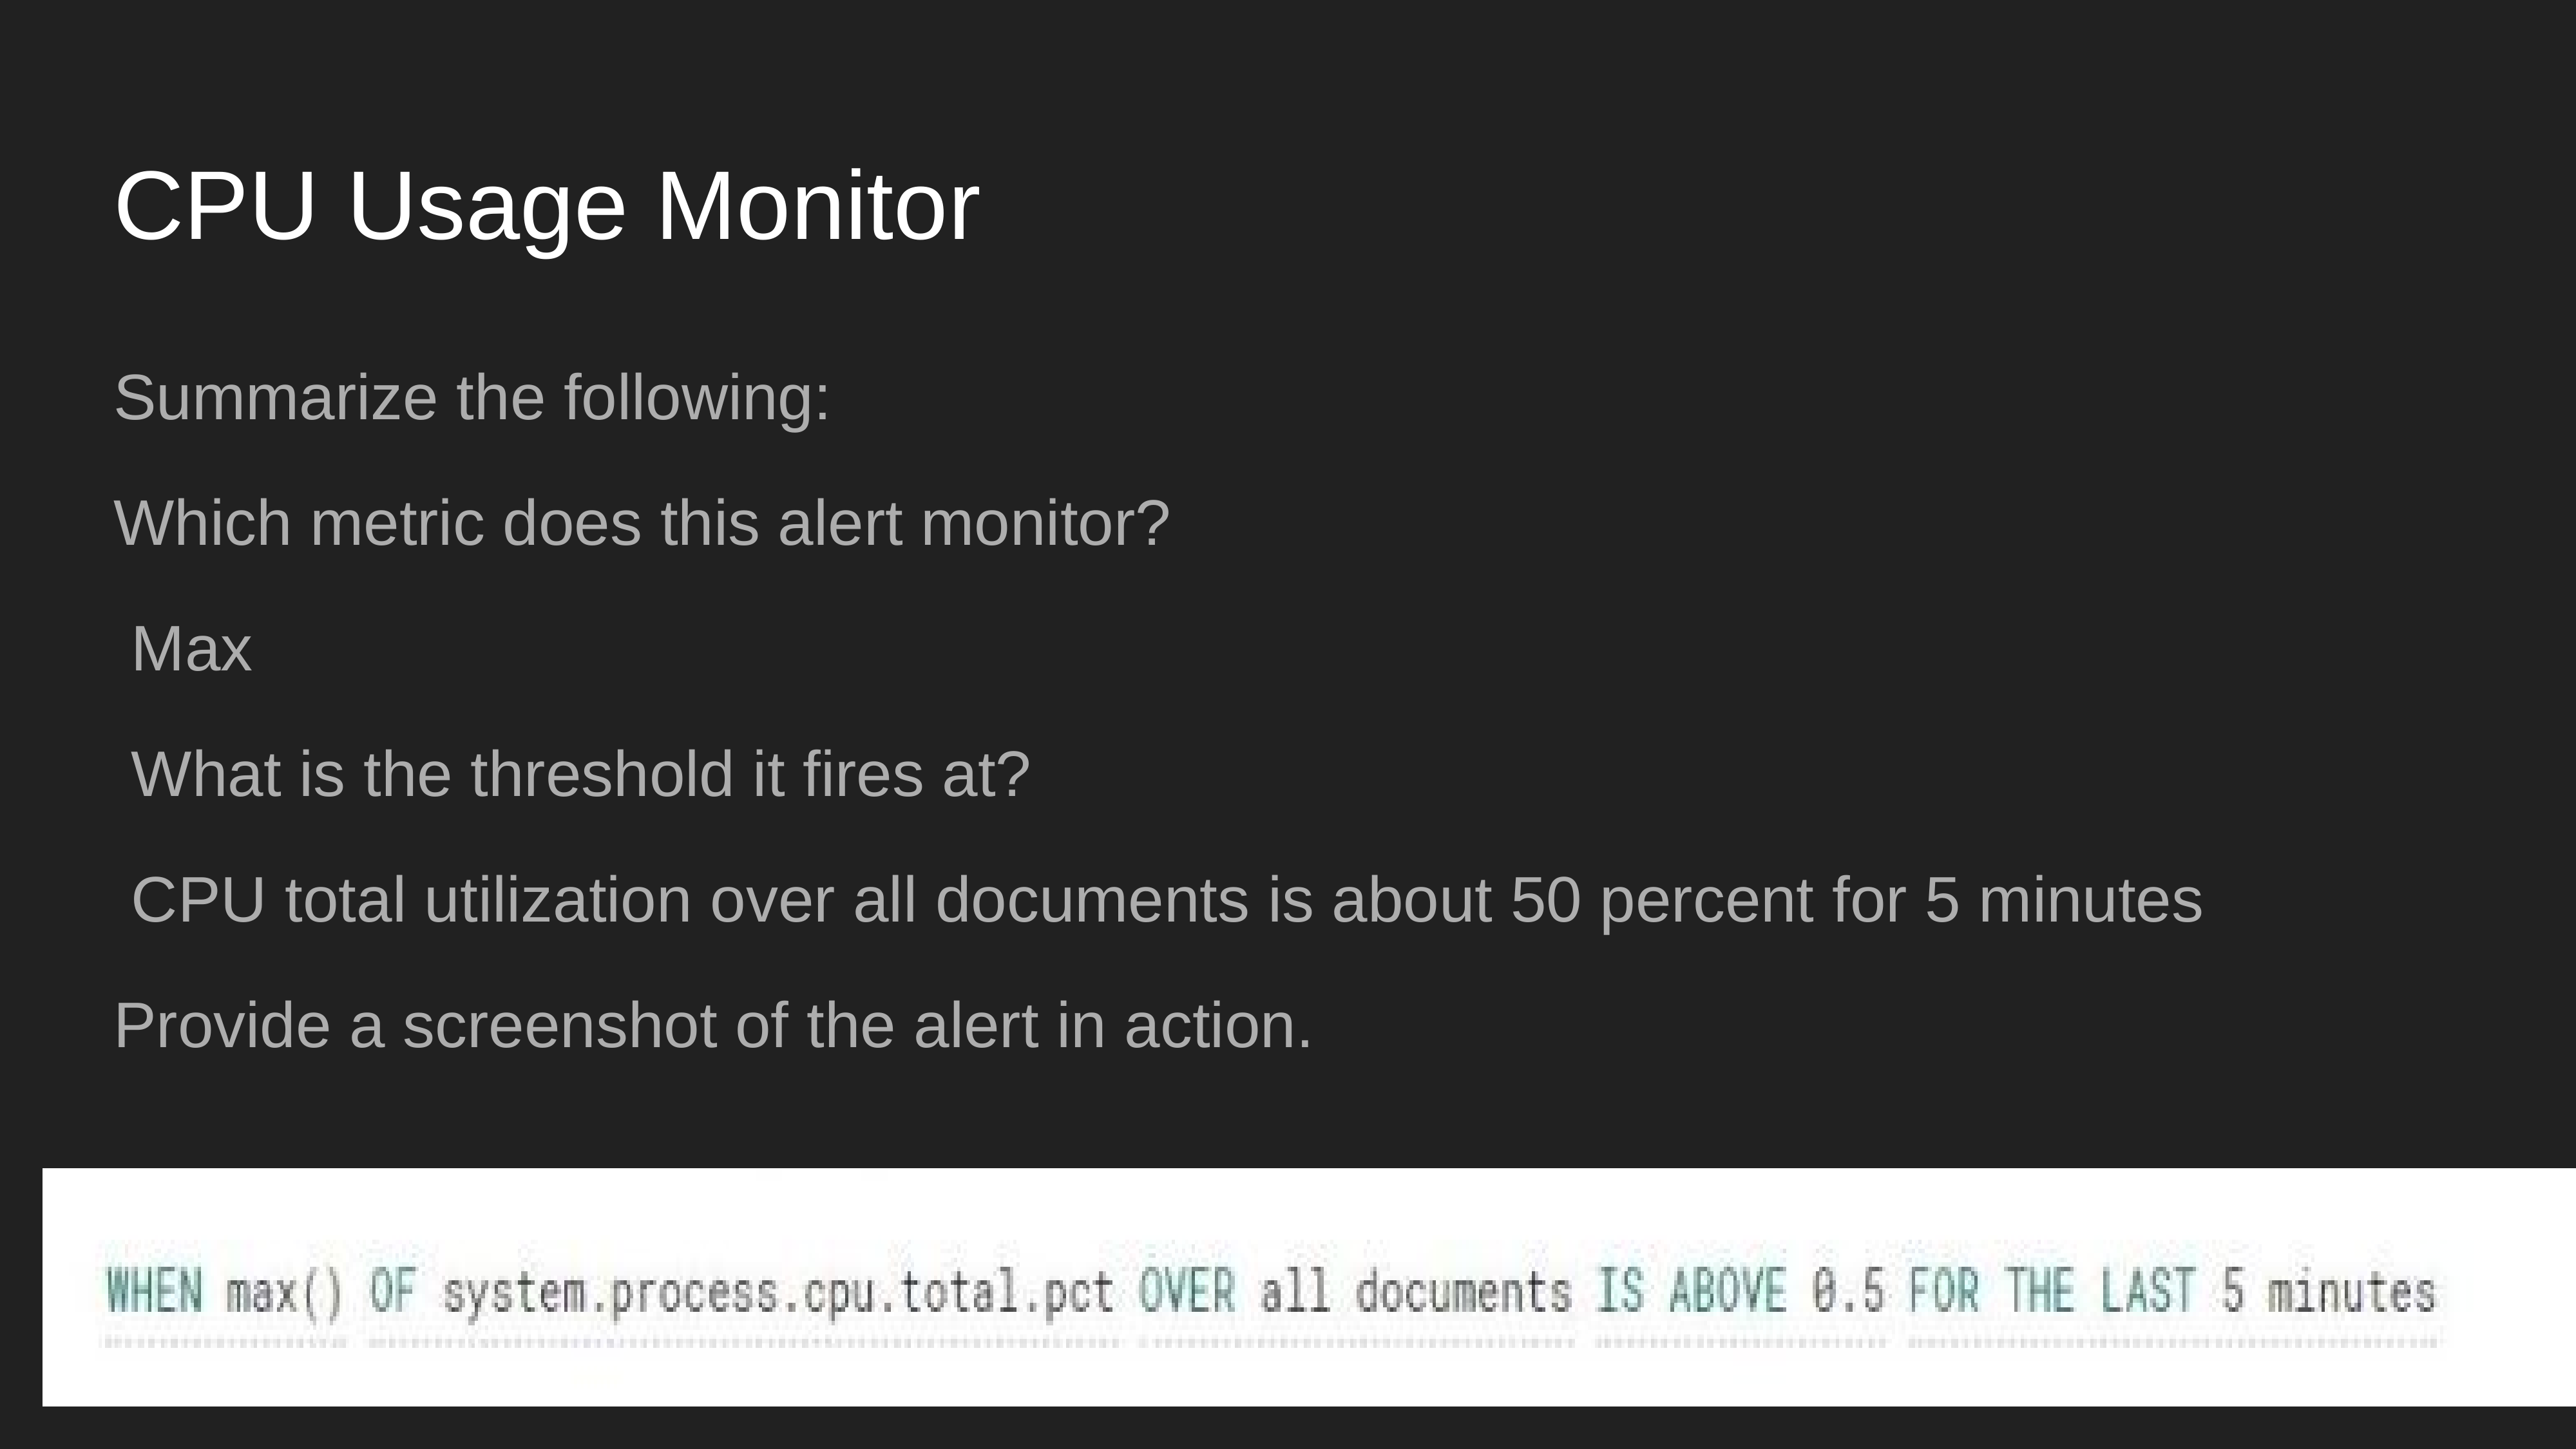

# CPU Usage Monitor
Summarize the following:
Which metric does this alert monitor?
 Max
 What is the threshold it fires at?
 CPU total utilization over all documents is about 50 percent for 5 minutes
Provide a screenshot of the alert in action.